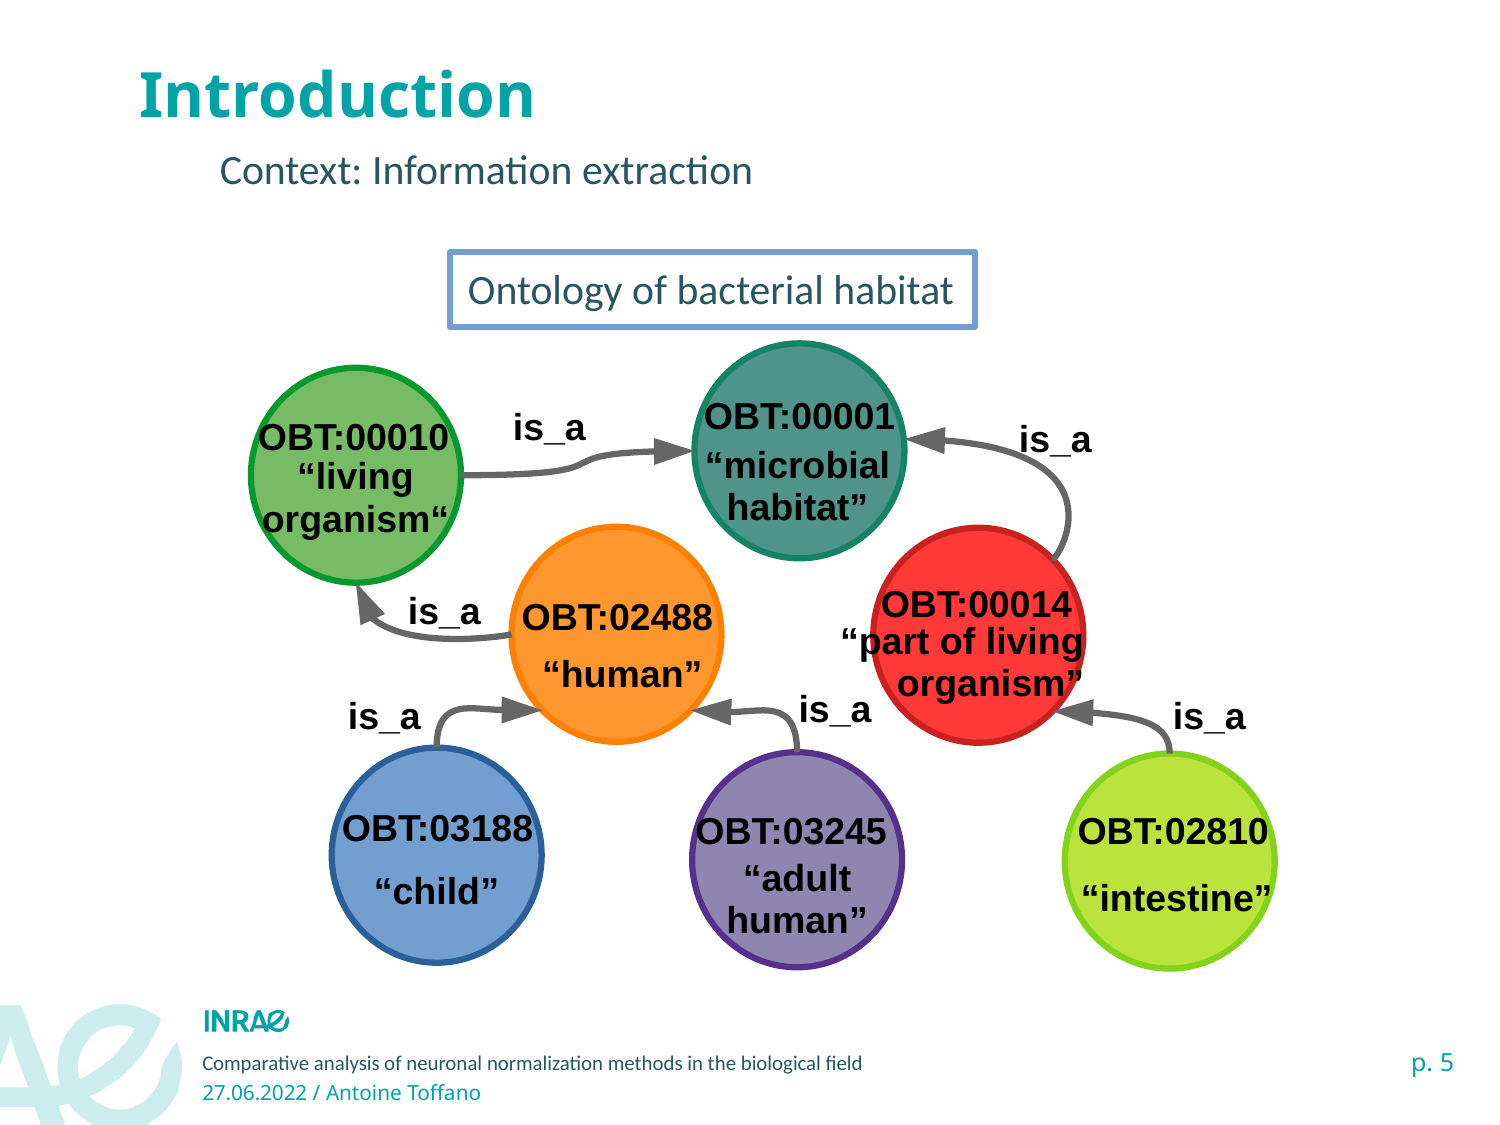

Introduction
Context: Information extraction
Ontology of bacterial habitat
OBT:00001
is_a
OBT:00010
is_a
“microbial habitat”
“living organism“
OBT:00014
is_a
OBT:02488
“part of living organism”
“human”
is_a
is_a
is_a
OBT:03188
OBT:02810
OBT:03245
“adult human”
“child”
“intestine”